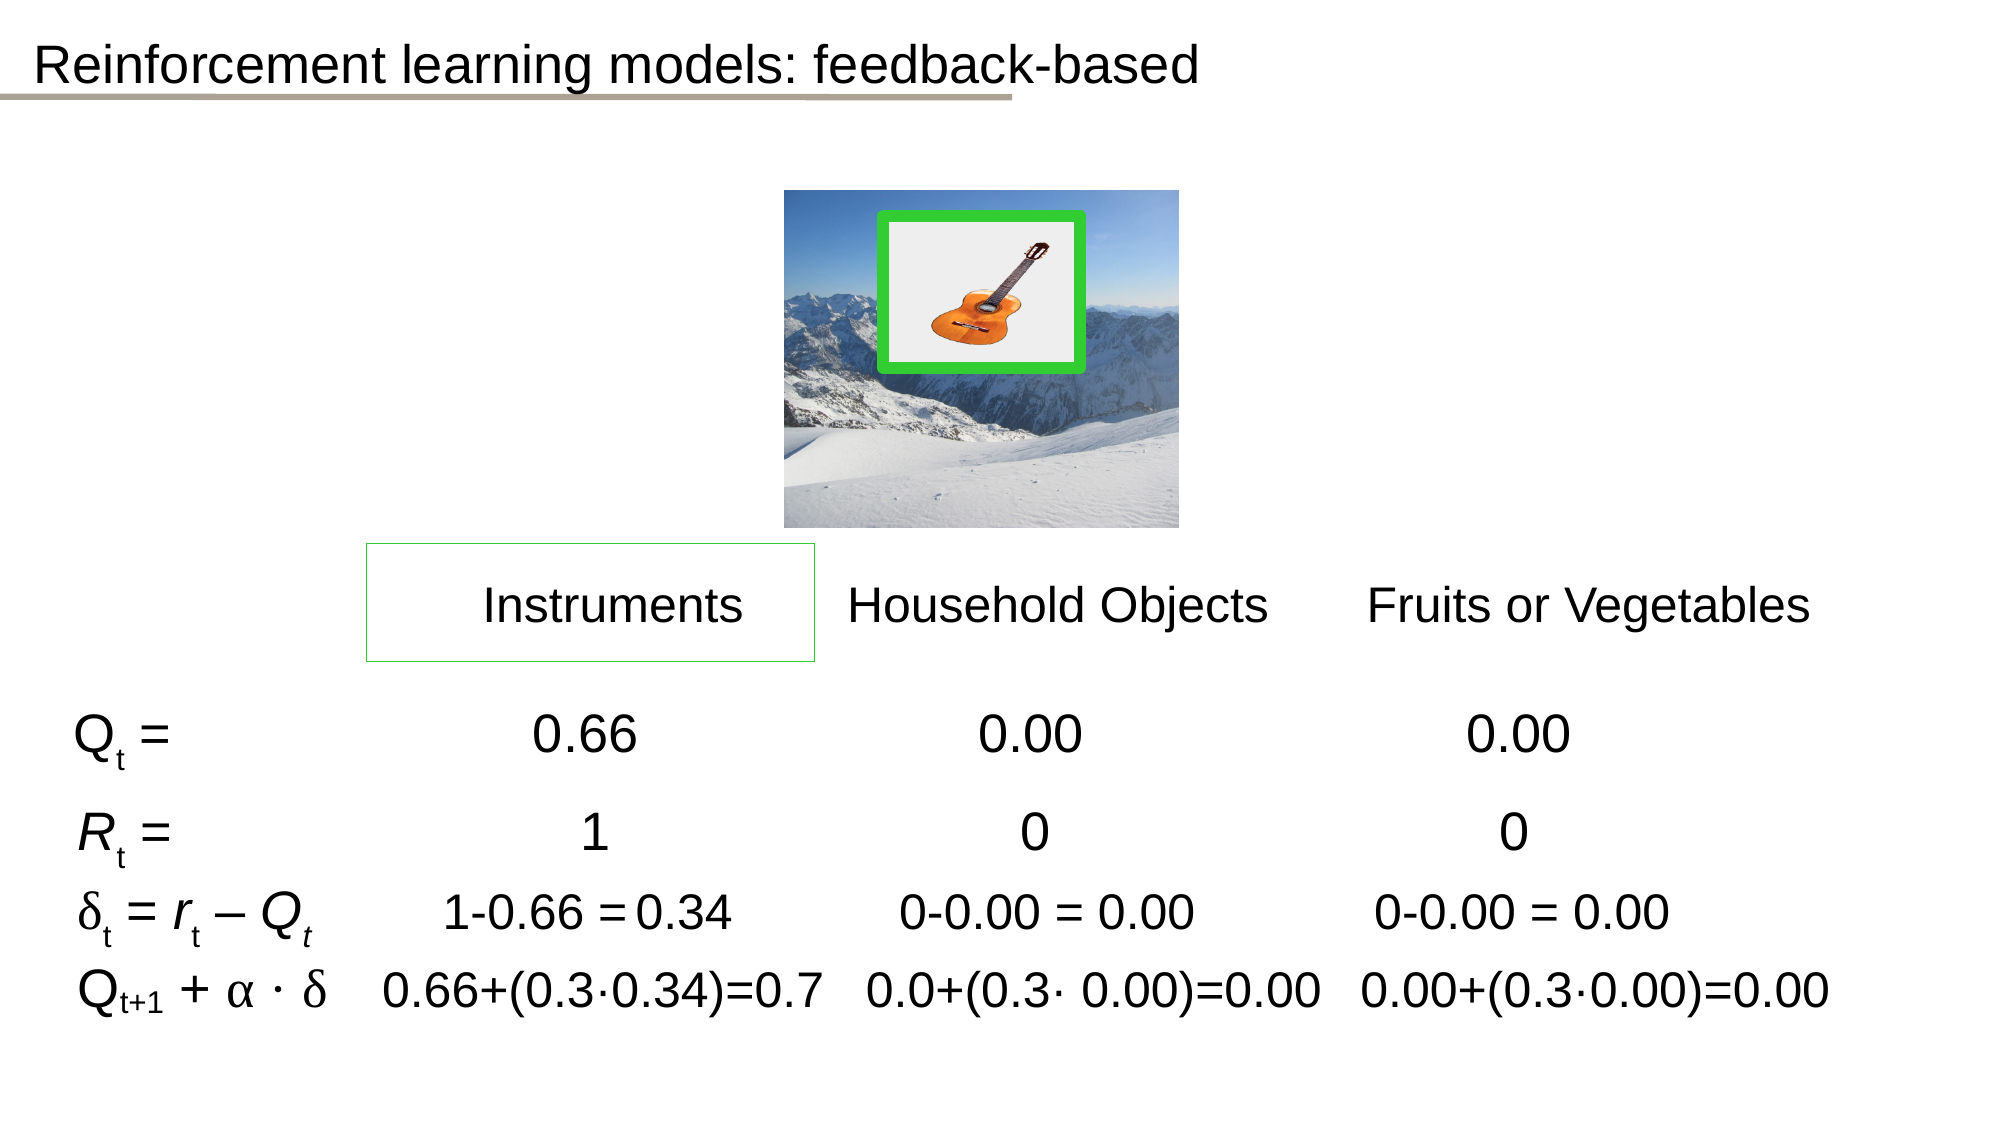

Reinforcement learning models: feedback-based
Instruments	 Household Objects Fruits or Vegetables
Qt = 				 0.66		 0.00		 0.00
Rt =			 	 1 		 0		 0
δt = rt – Qt 1-0.66 = 0.34 	 0-0.00 = 0.00		 0-0.00 = 0.00
Qt+1 + α · δ 0.66+(0.3·0.34)=0.7 0.0+(0.3· 0.00)=0.00	 0.00+(0.3·0.00)=0.00